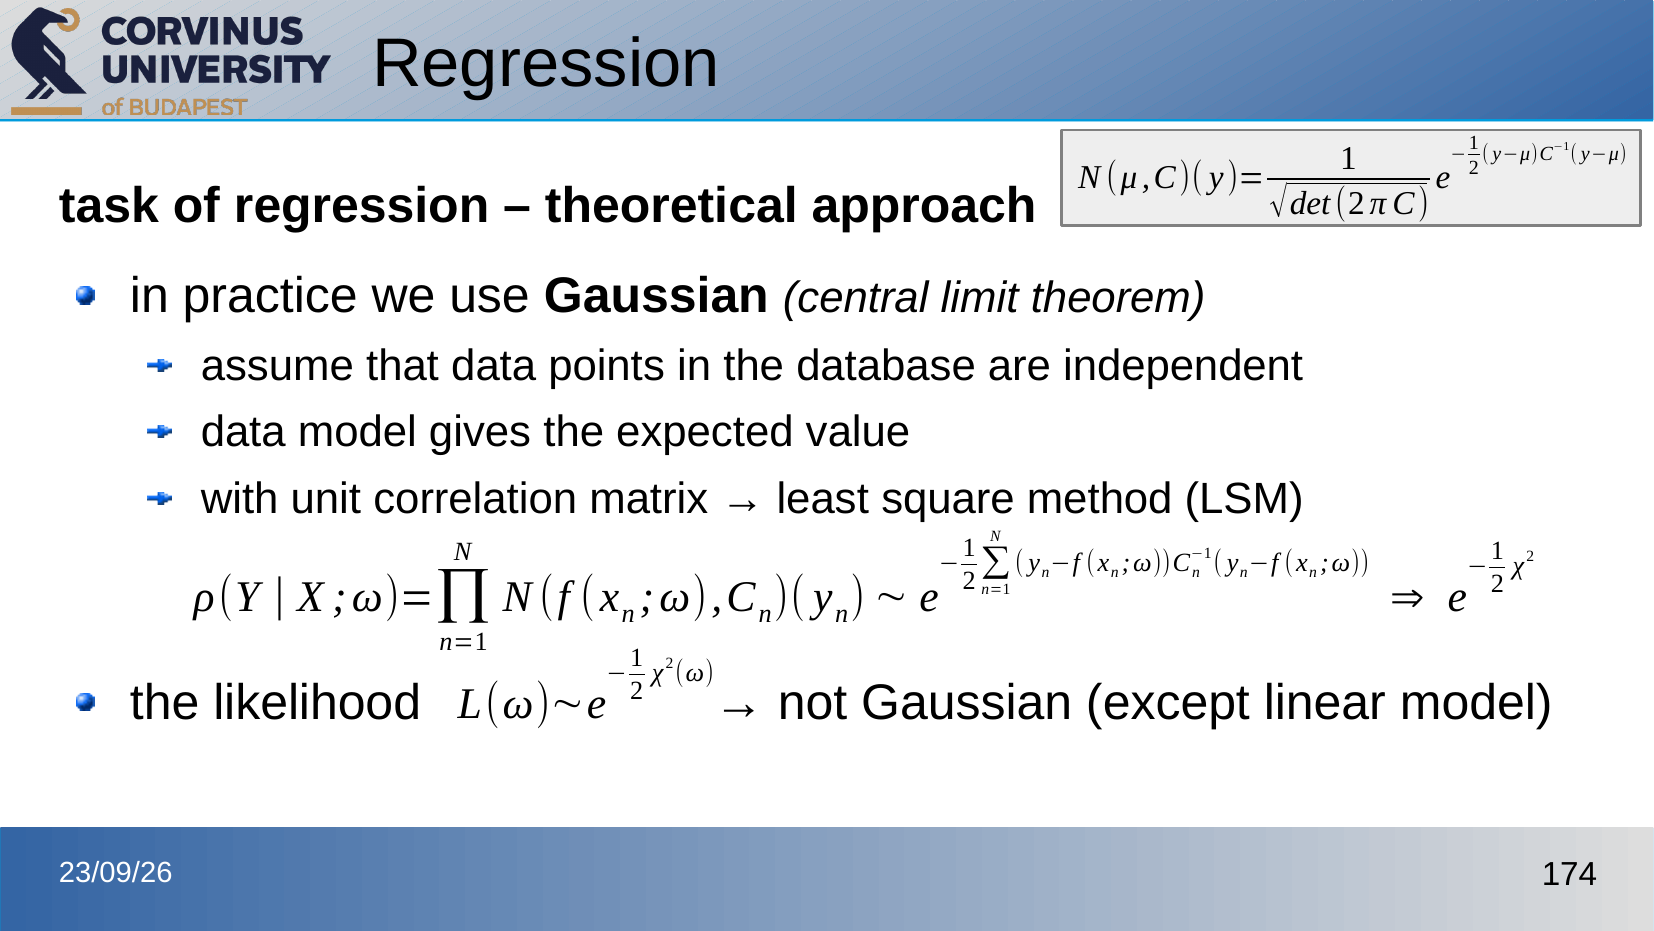

# Regression
task of regression – theoretical approach
in practice we use Gaussian (central limit theorem)
assume that data points in the database are independent
data model gives the expected value
with unit correlation matrix → least square method (LSM)
the likelihood → not Gaussian (except linear model)